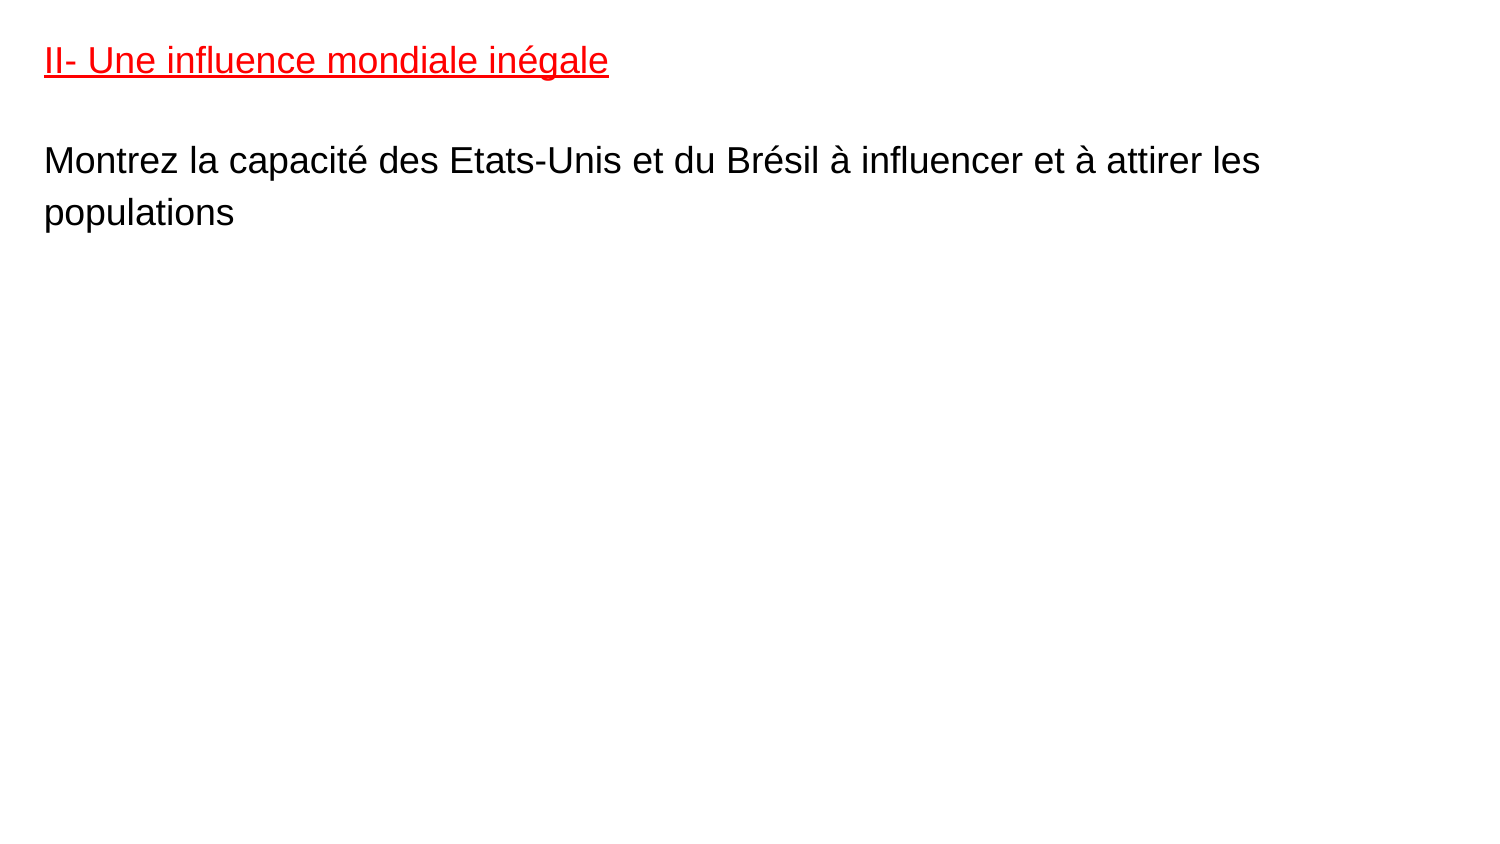

# II- Une influence mondiale inégale
Montrez la capacité des Etats-Unis et du Brésil à influencer et à attirer les populations